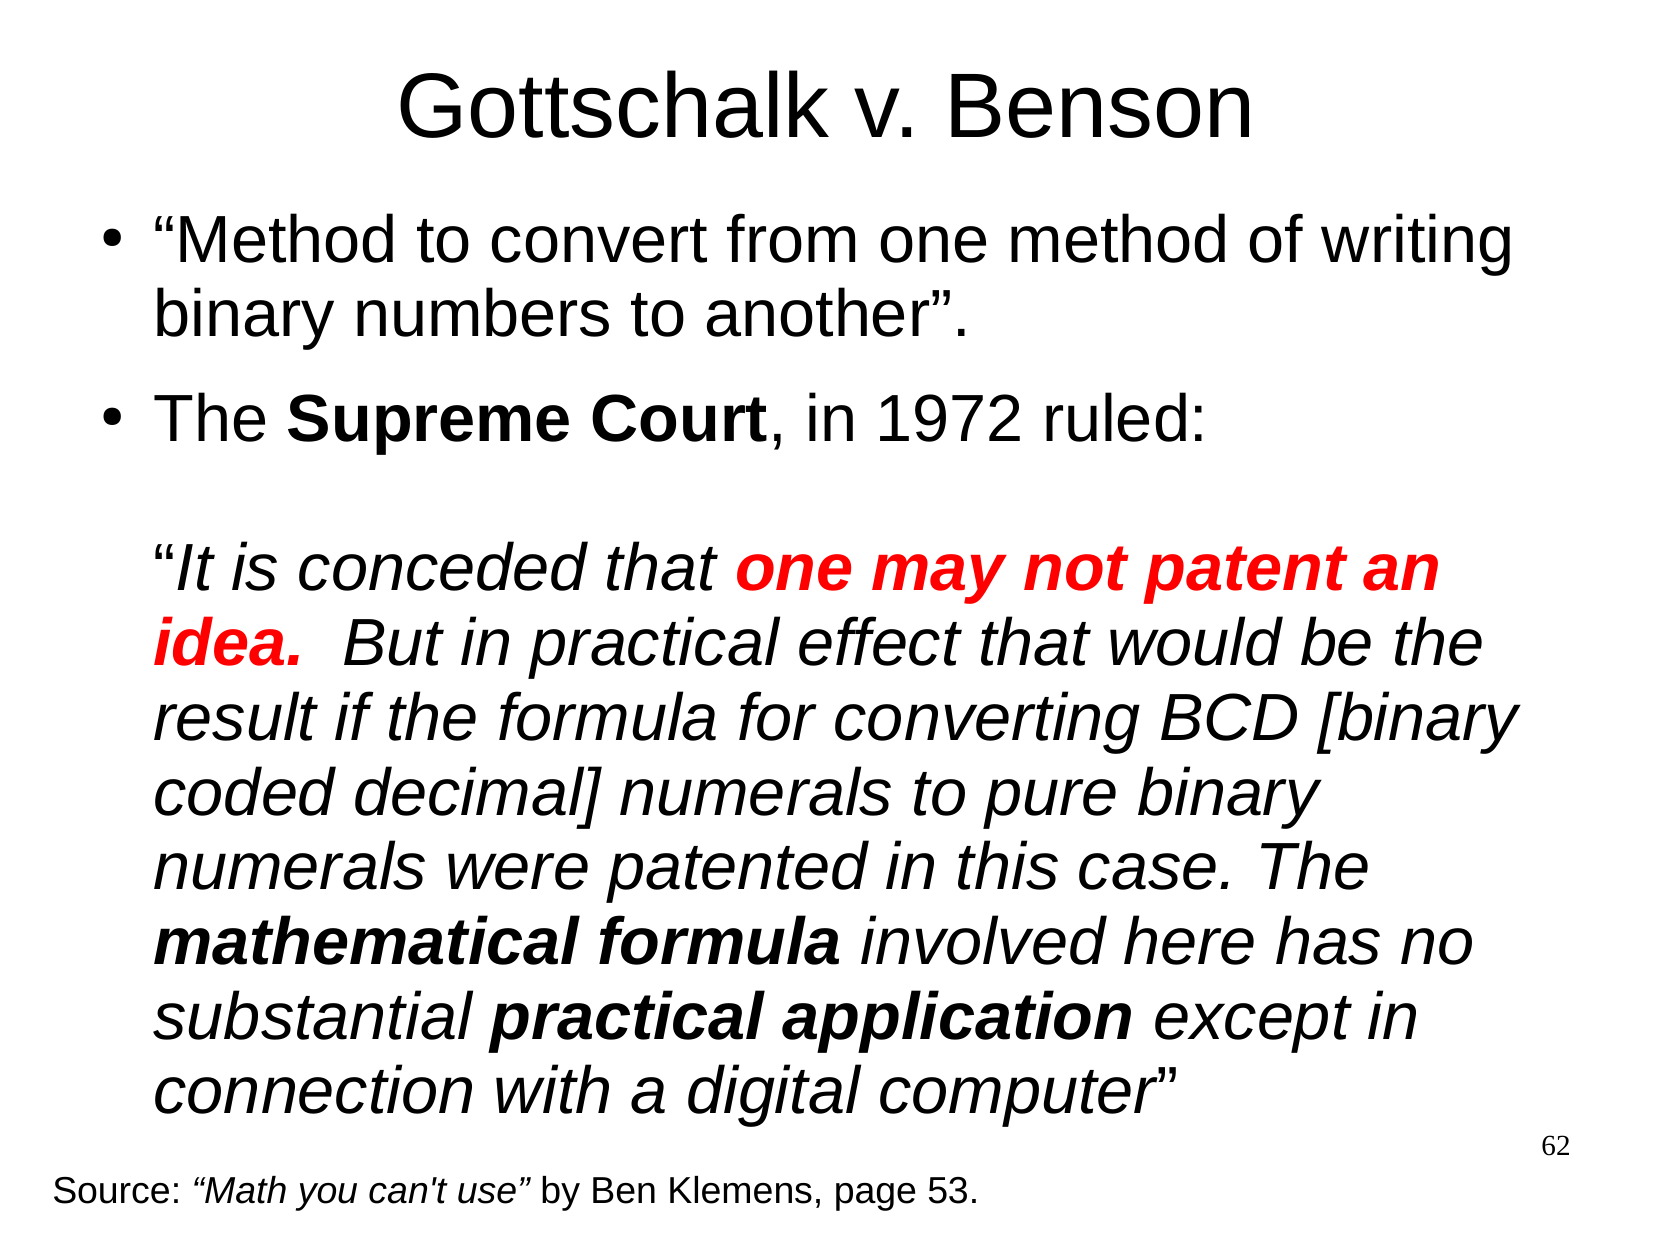

# Gottschalk v. Benson
“Method to convert from one method of writing binary numbers to another”.
The Supreme Court, in 1972 ruled:
“It is conceded that one may not patent an idea. But in practical effect that would be the result if the formula for converting BCD [binary coded decimal] numerals to pure binary numerals were patented in this case. The mathematical formula involved here has no substantial practical application except in connection with a digital computer”
62
Source: “Math you can't use” by Ben Klemens, page 53.